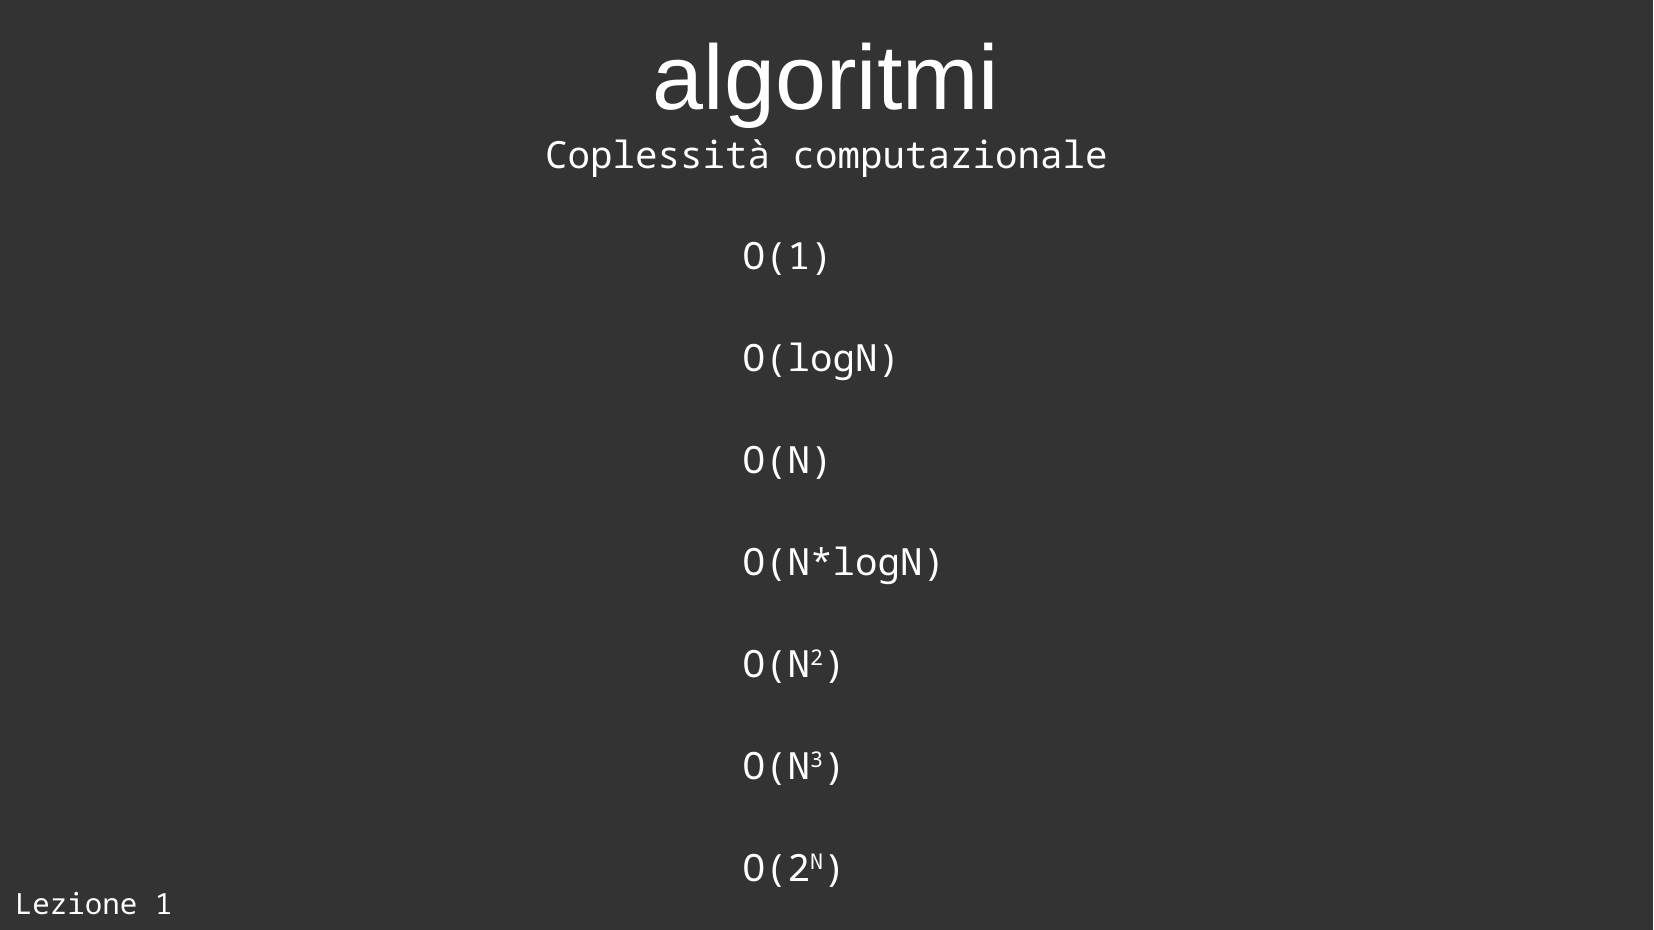

# algoritmi
Coplessità computazionale
O(1)
O(logN)
O(N)
O(N*logN)
O(N2)
O(N3)
O(2N)
Lezione 1